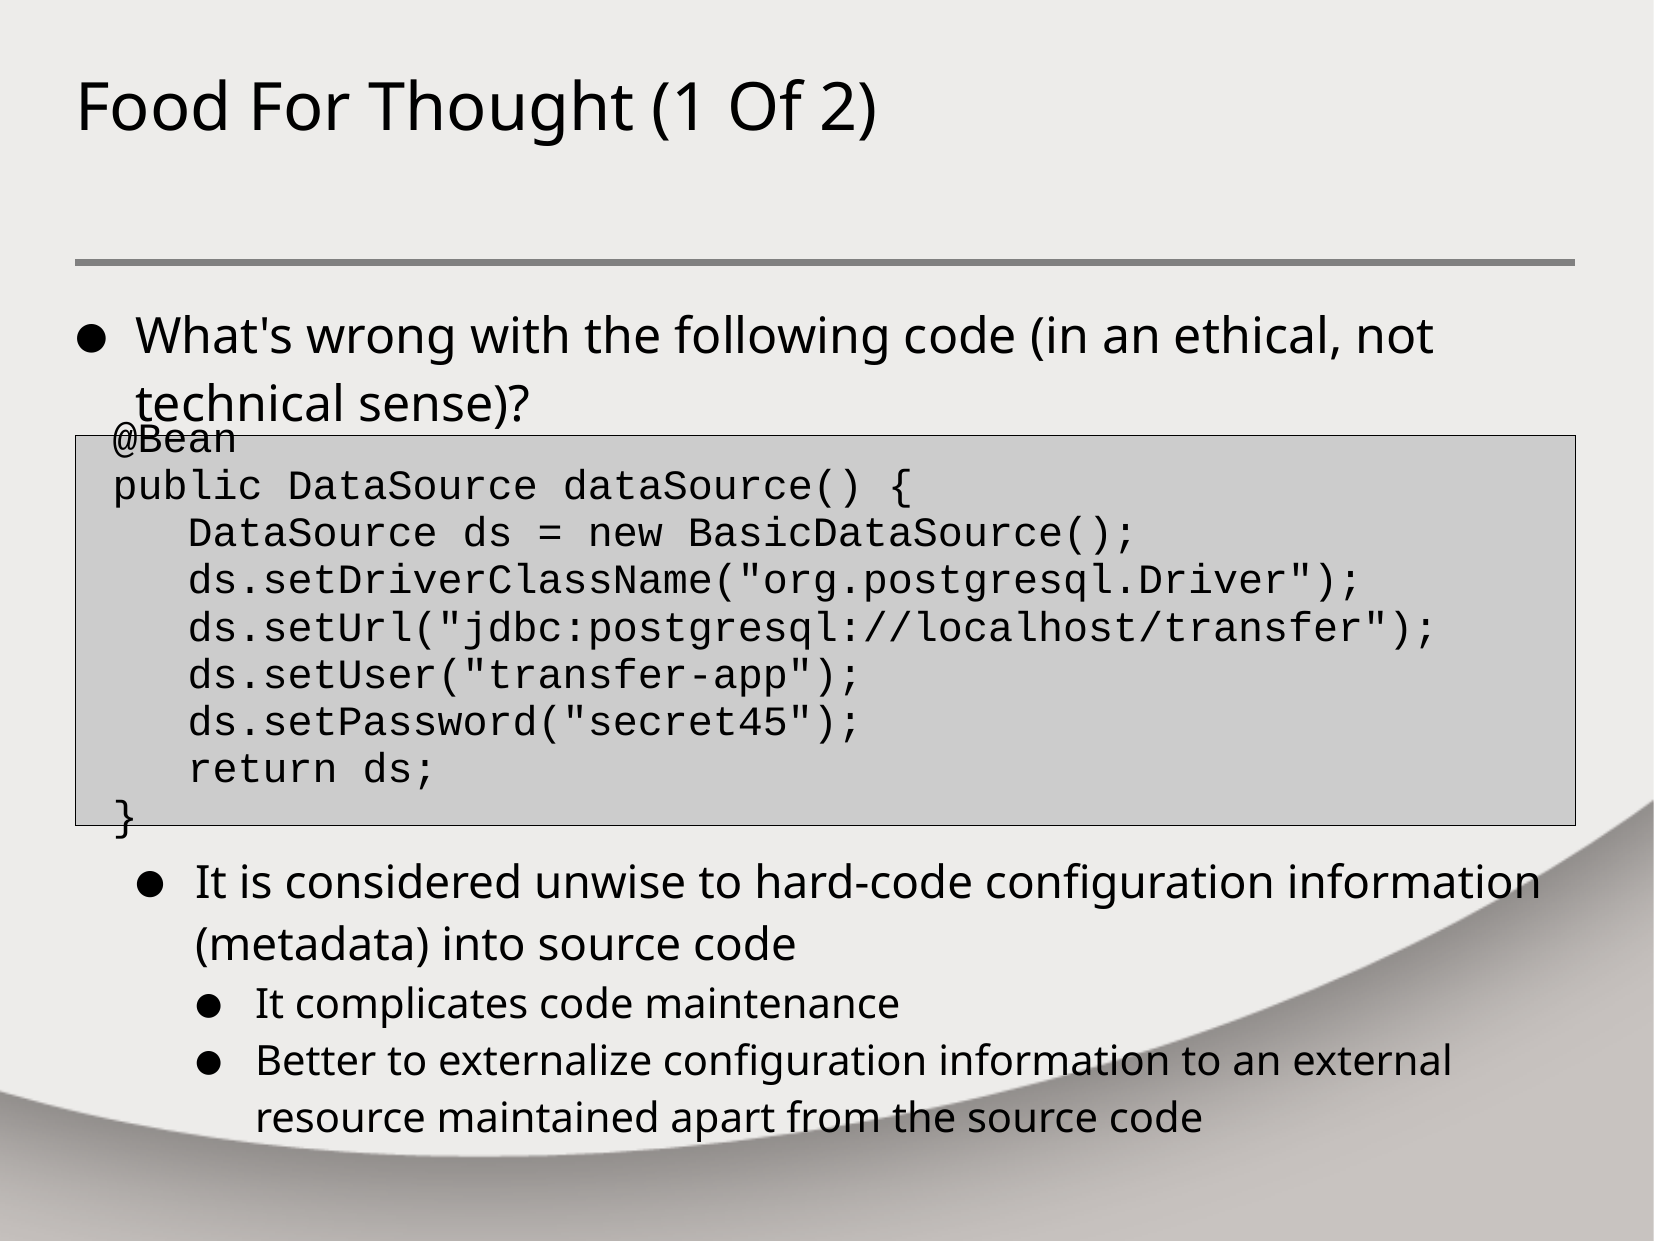

# Food For Thought (1 Of 2)
What's wrong with the following code (in an ethical, not technical sense)?
It is considered unwise to hard-code configuration information (metadata) into source code
It complicates code maintenance
Better to externalize configuration information to an external resource maintained apart from the source code
@Bean
public DataSource dataSource() {
 DataSource ds = new BasicDataSource();
 ds.setDriverClassName("org.postgresql.Driver");
 ds.setUrl("jdbc:postgresql://localhost/transfer");
 ds.setUser("transfer-app");
 ds.setPassword("secret45");
 return ds;
}